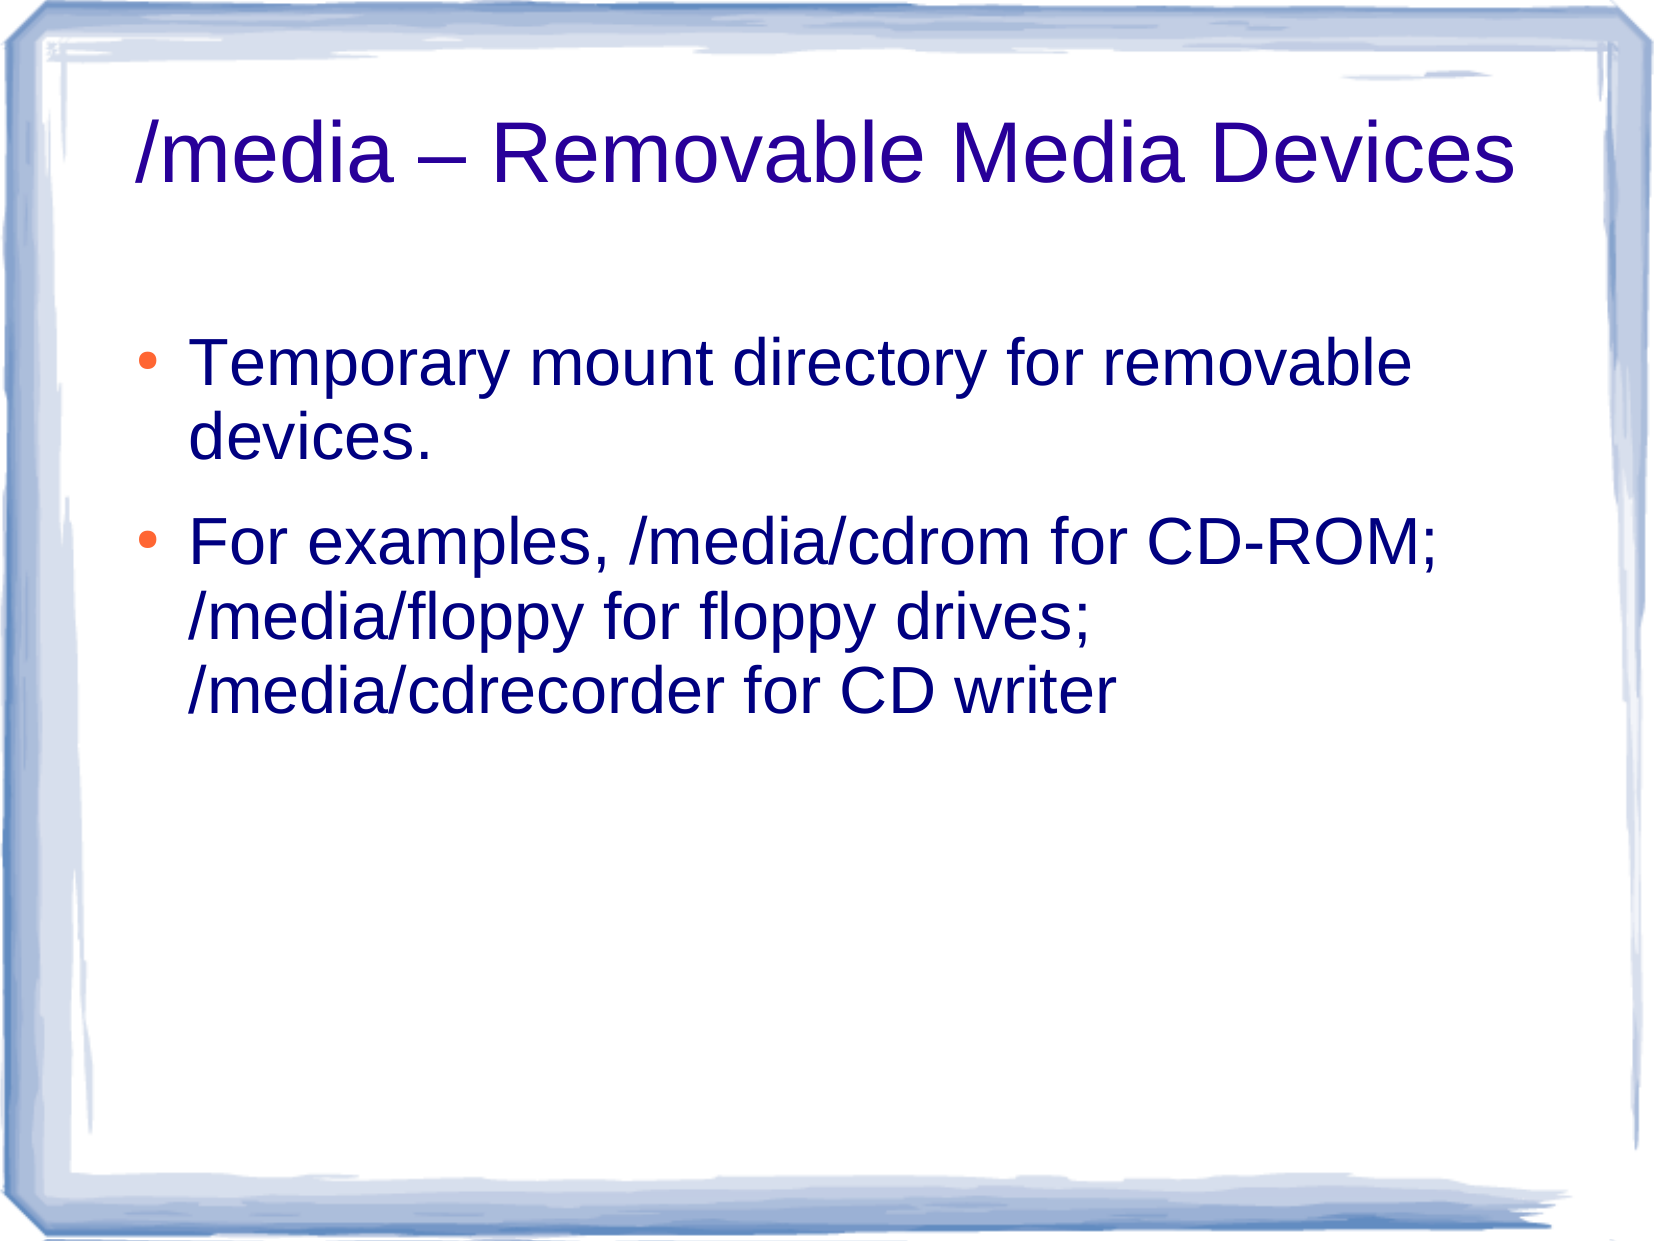

# /media – Removable Media Devices
Temporary mount directory for removable devices.
For examples, /media/cdrom for CD-ROM; /media/floppy for floppy drives; /media/cdrecorder for CD writer